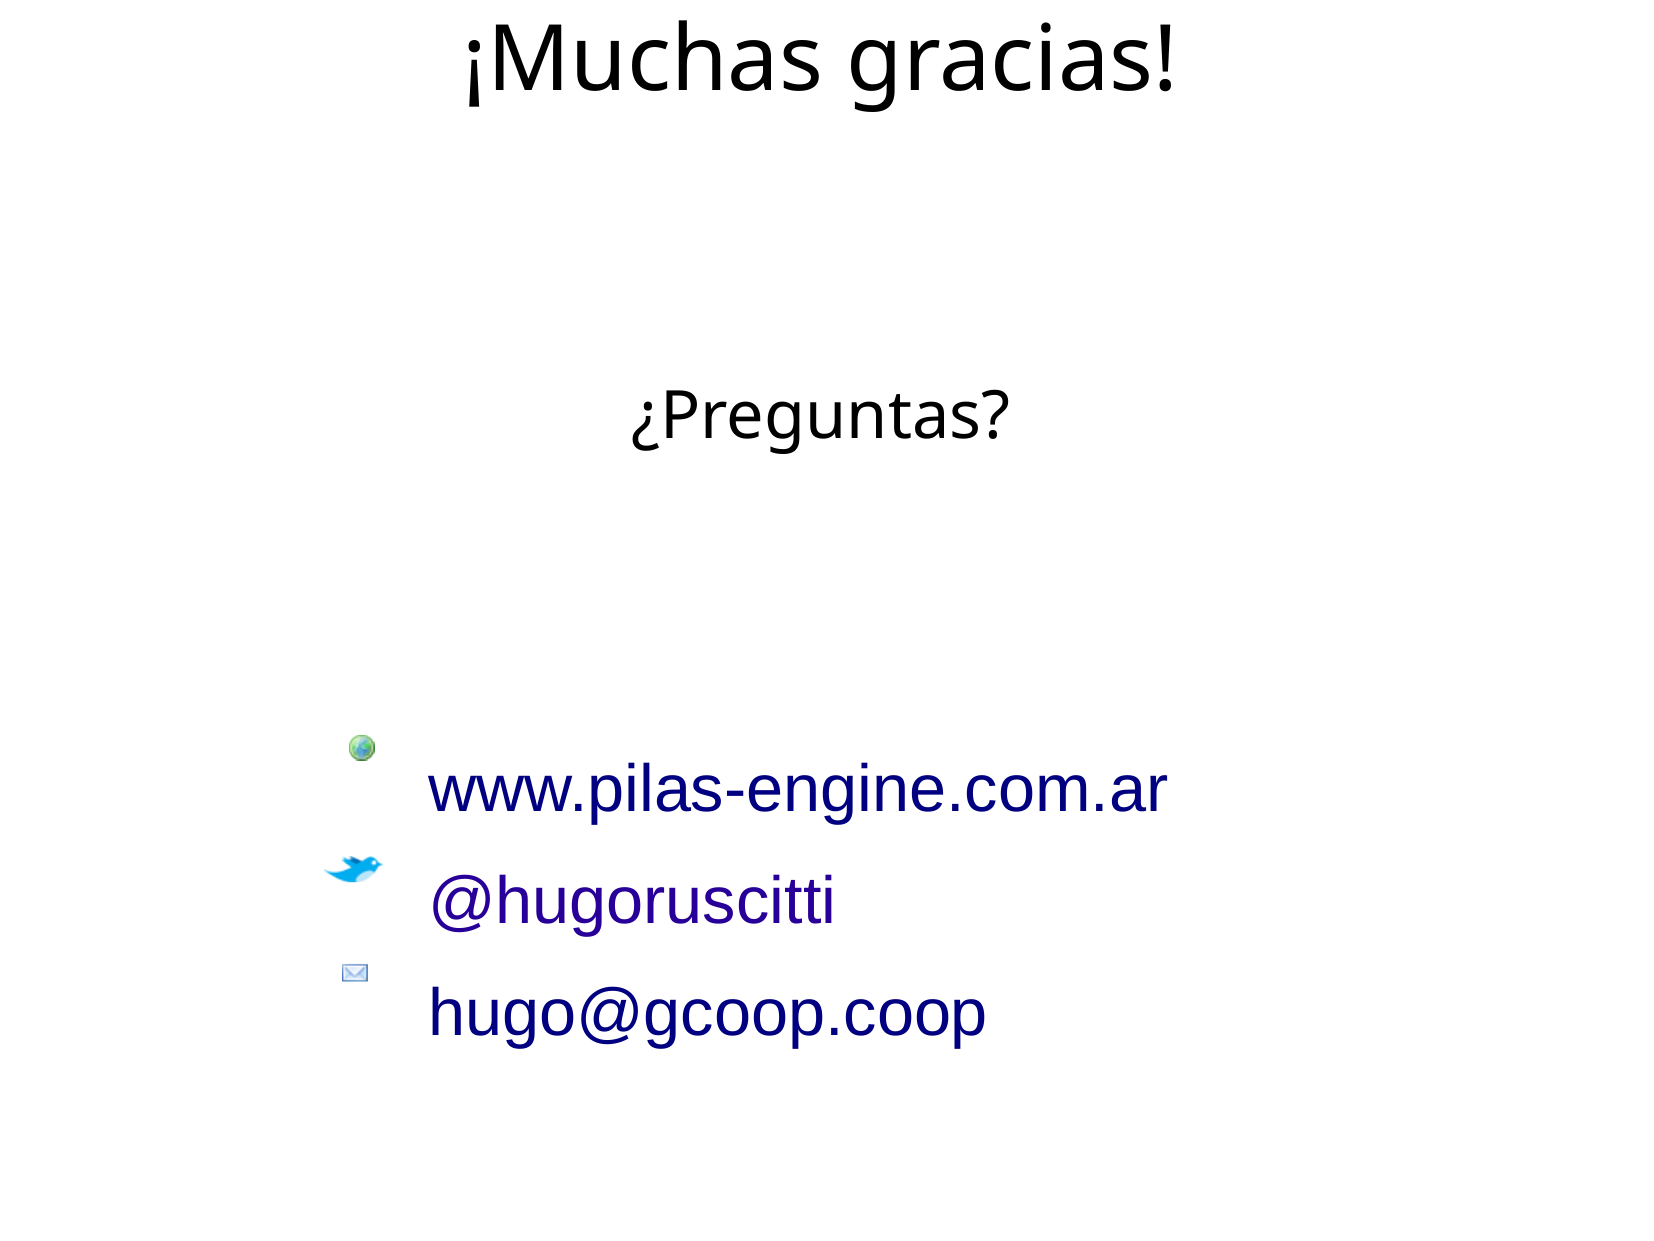

# ¡Muchas gracias! ¿Preguntas?
www.pilas-engine.com.ar
@hugoruscitti
hugo@gcoop.coop